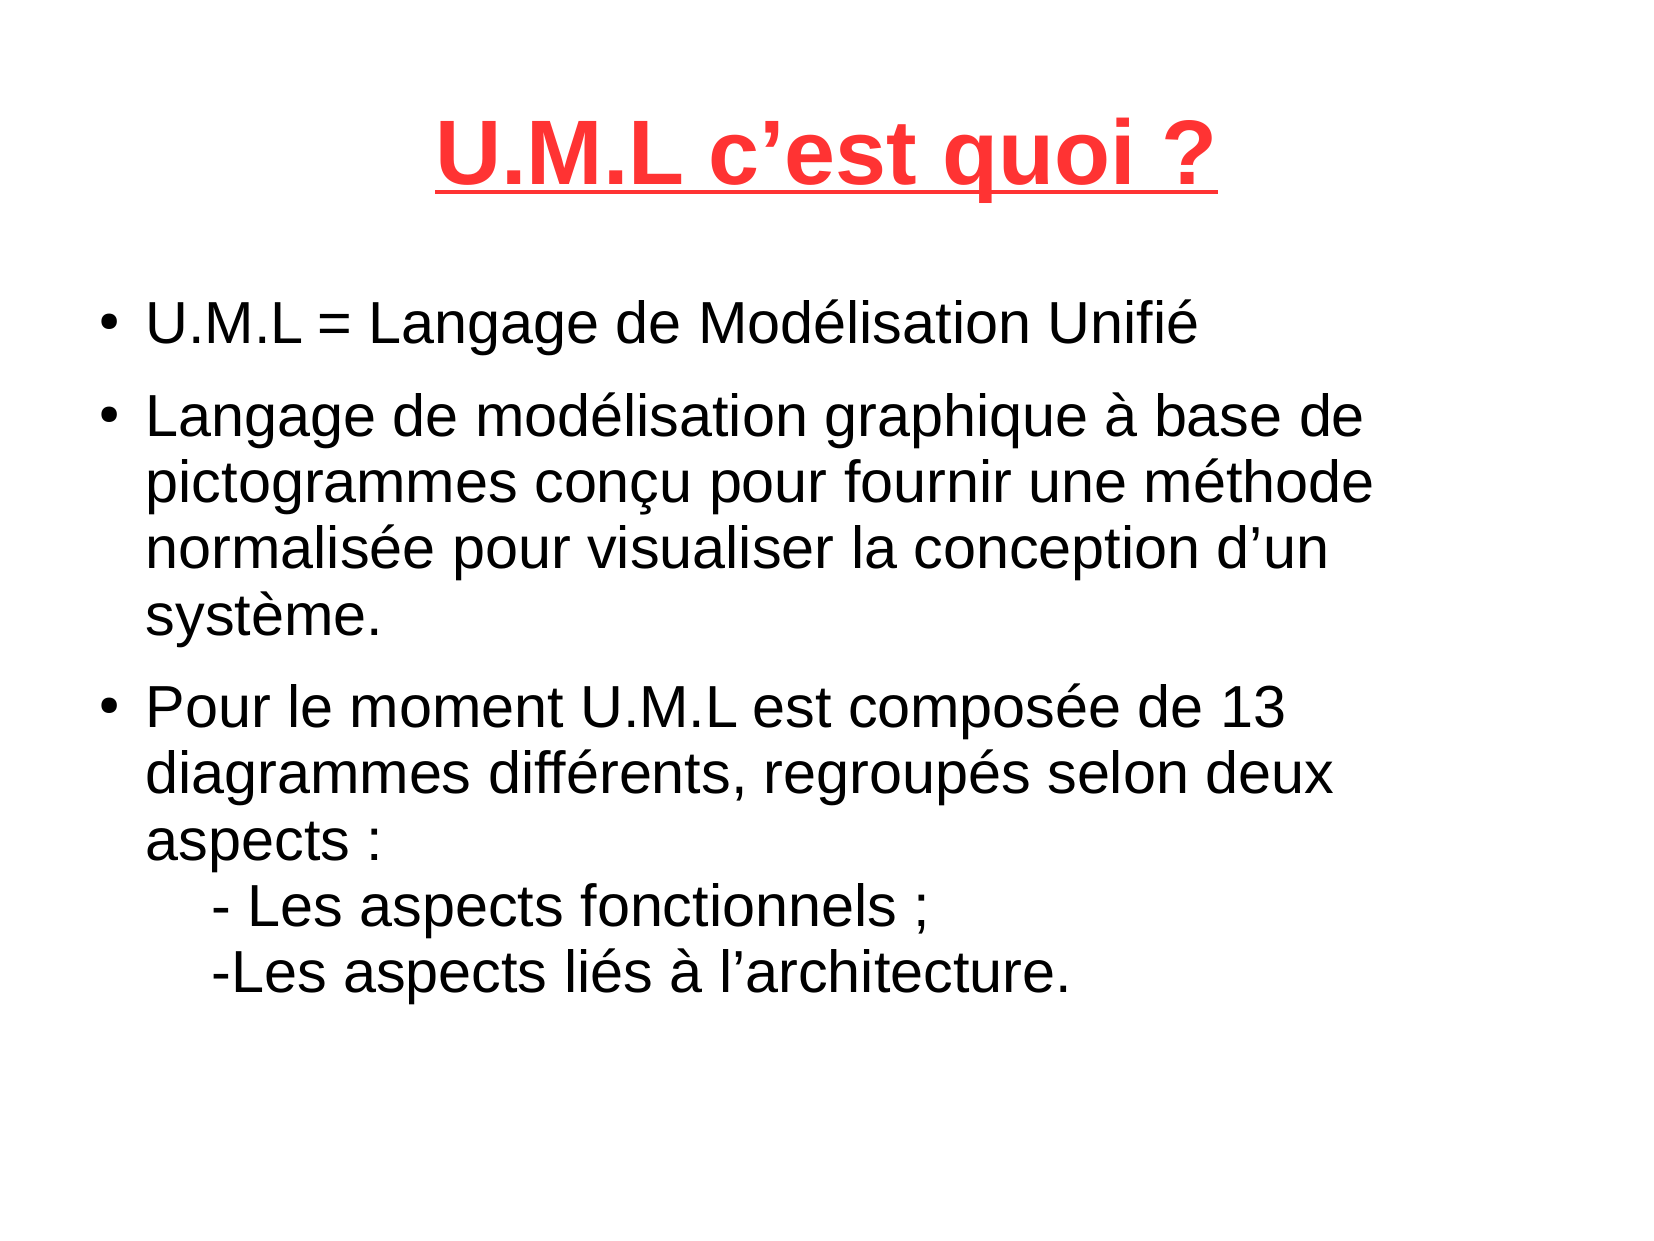

# U.M.L c’est quoi ?
U.M.L = Langage de Modélisation Unifié
Langage de modélisation graphique à base de pictogrammes conçu pour fournir une méthode normalisée pour visualiser la conception d’un système.
Pour le moment U.M.L est composée de 13 diagrammes différents, regroupés selon deux aspects :
		- Les aspects fonctionnels ;
	-Les aspects liés à l’architecture.